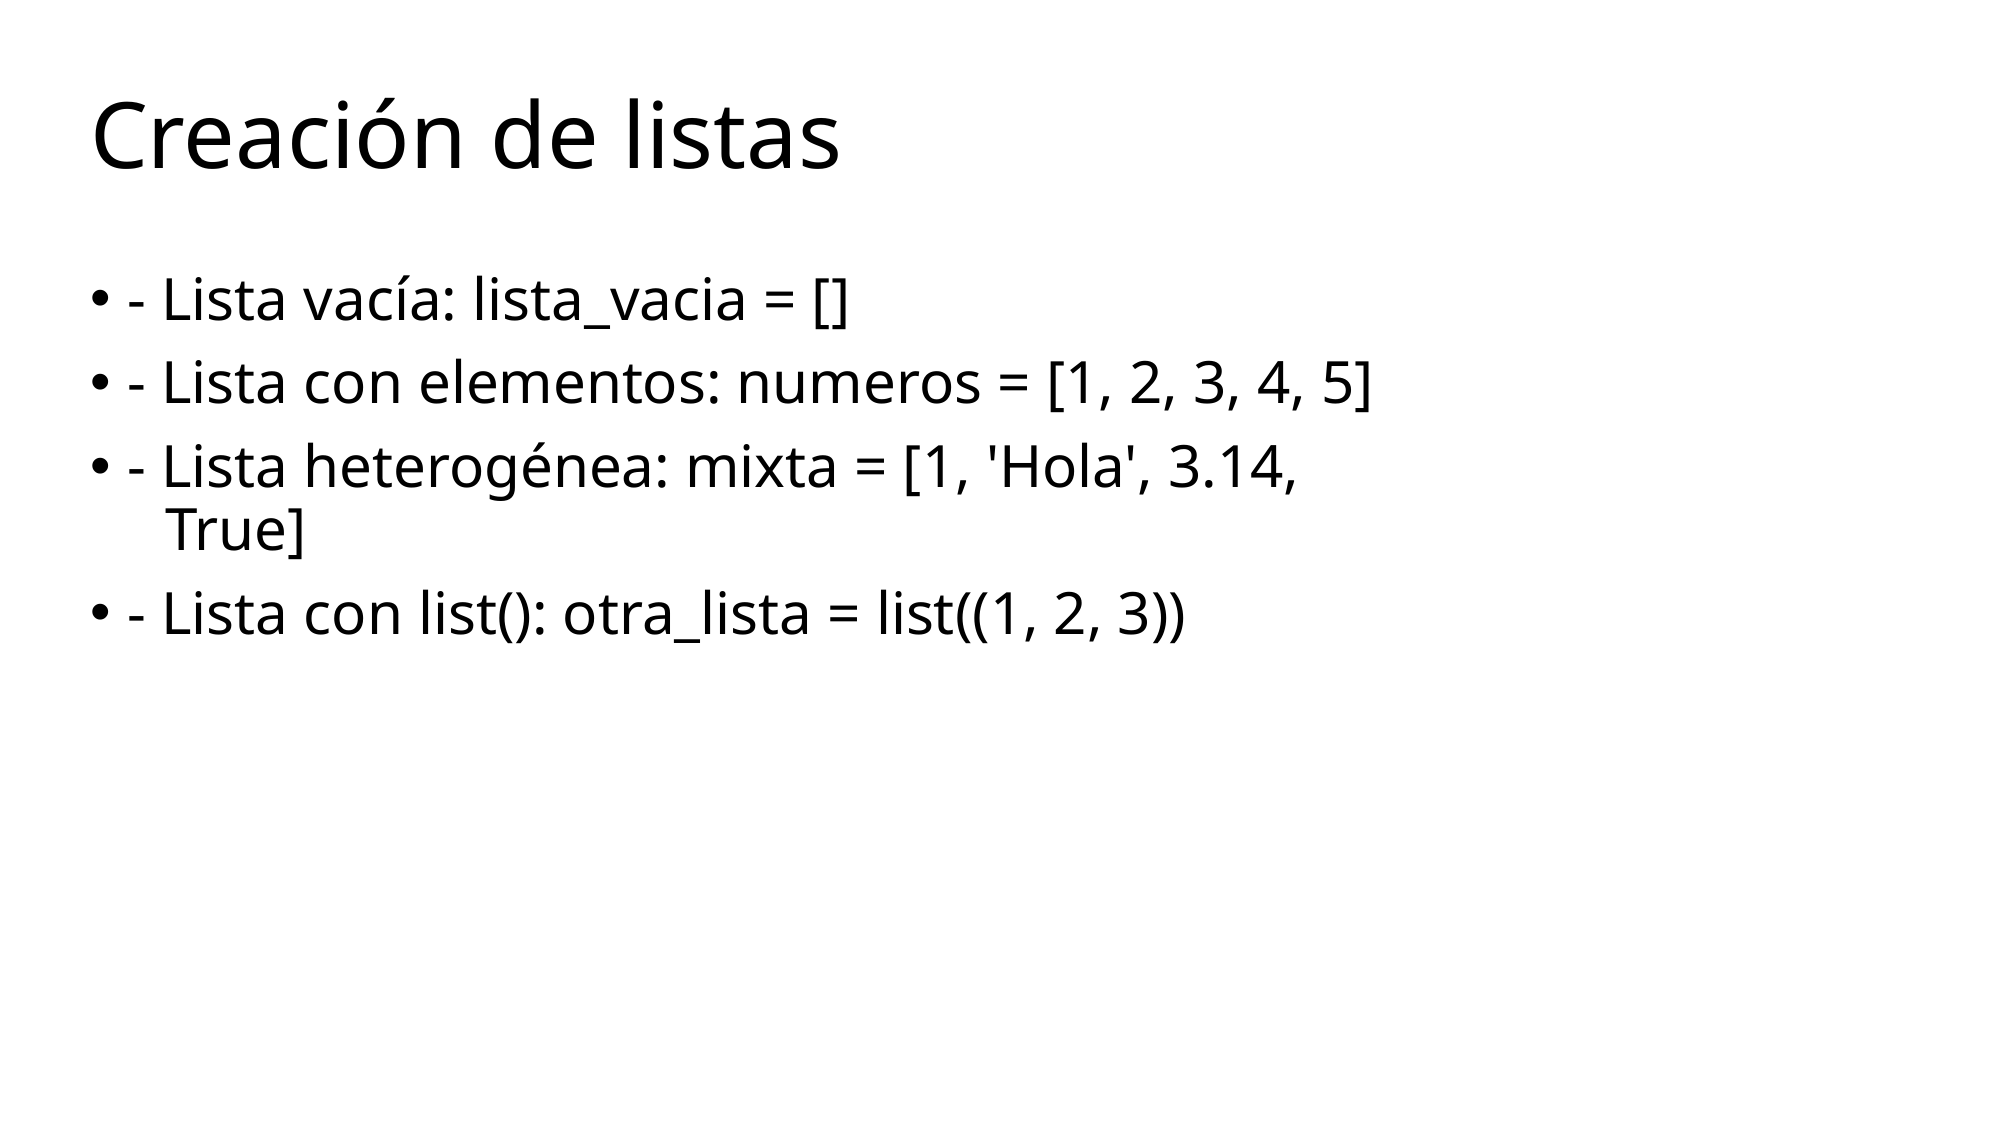

# Creación de listas
- Lista vacía: lista_vacia = []
- Lista con elementos: numeros = [1, 2, 3, 4, 5]
- Lista heterogénea: mixta = [1, 'Hola', 3.14, True]
- Lista con list(): otra_lista = list((1, 2, 3))